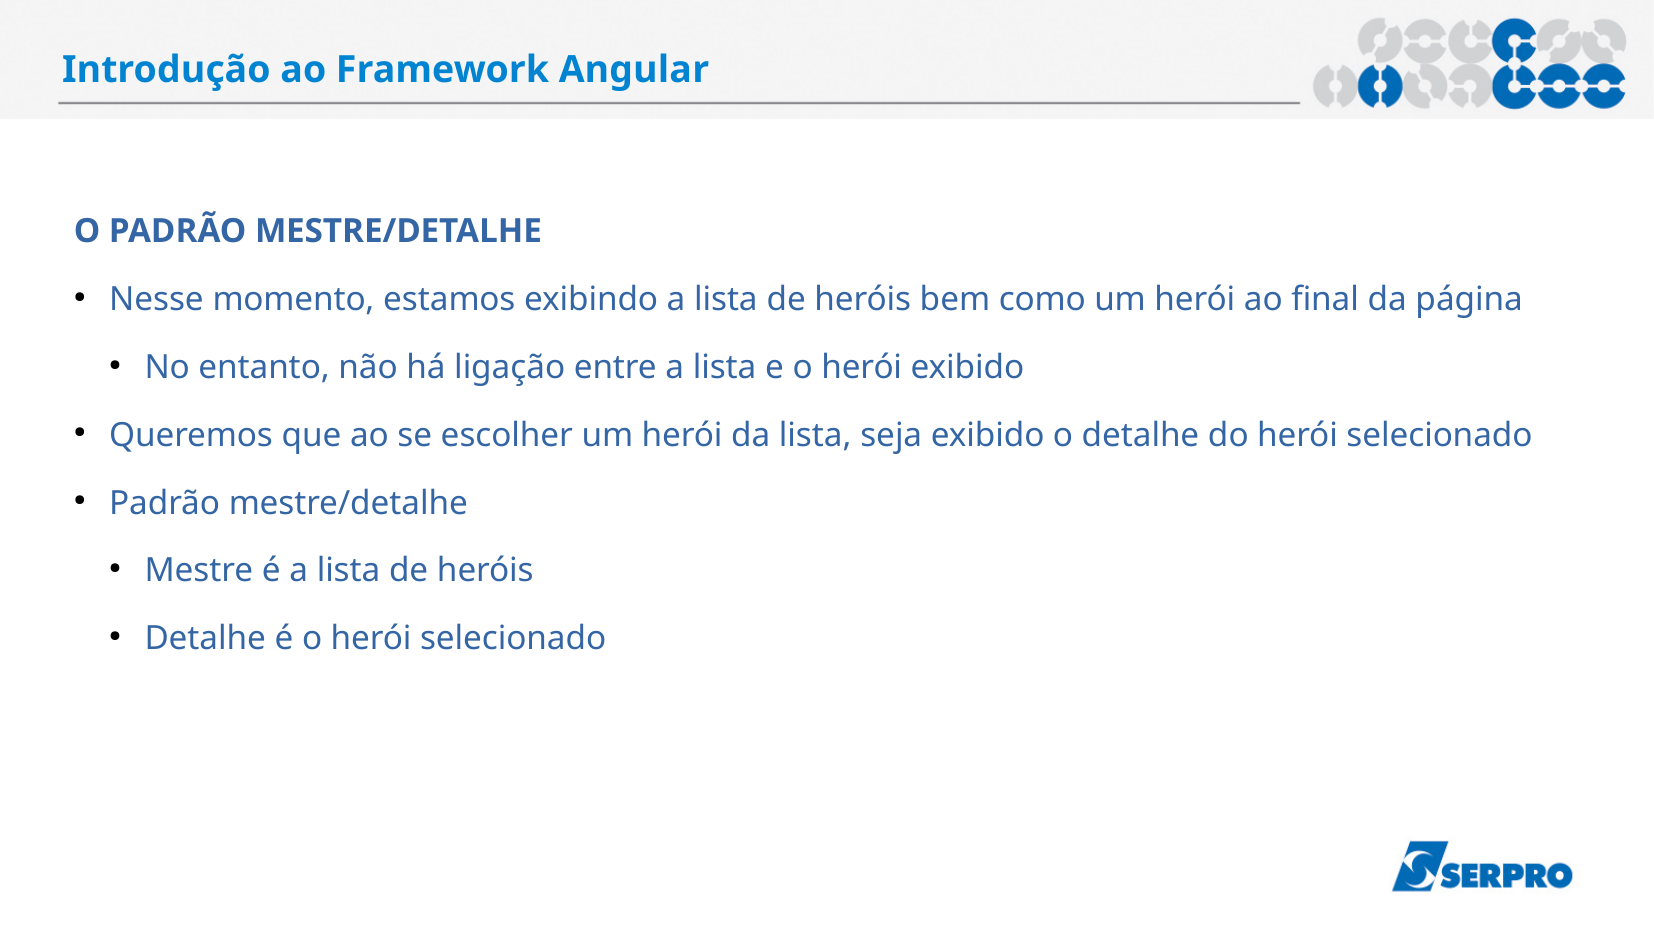

Introdução ao Framework Angular
O PADRÃO MESTRE/DETALHE
Nesse momento, estamos exibindo a lista de heróis bem como um herói ao final da página
No entanto, não há ligação entre a lista e o herói exibido
Queremos que ao se escolher um herói da lista, seja exibido o detalhe do herói selecionado
Padrão mestre/detalhe
Mestre é a lista de heróis
Detalhe é o herói selecionado